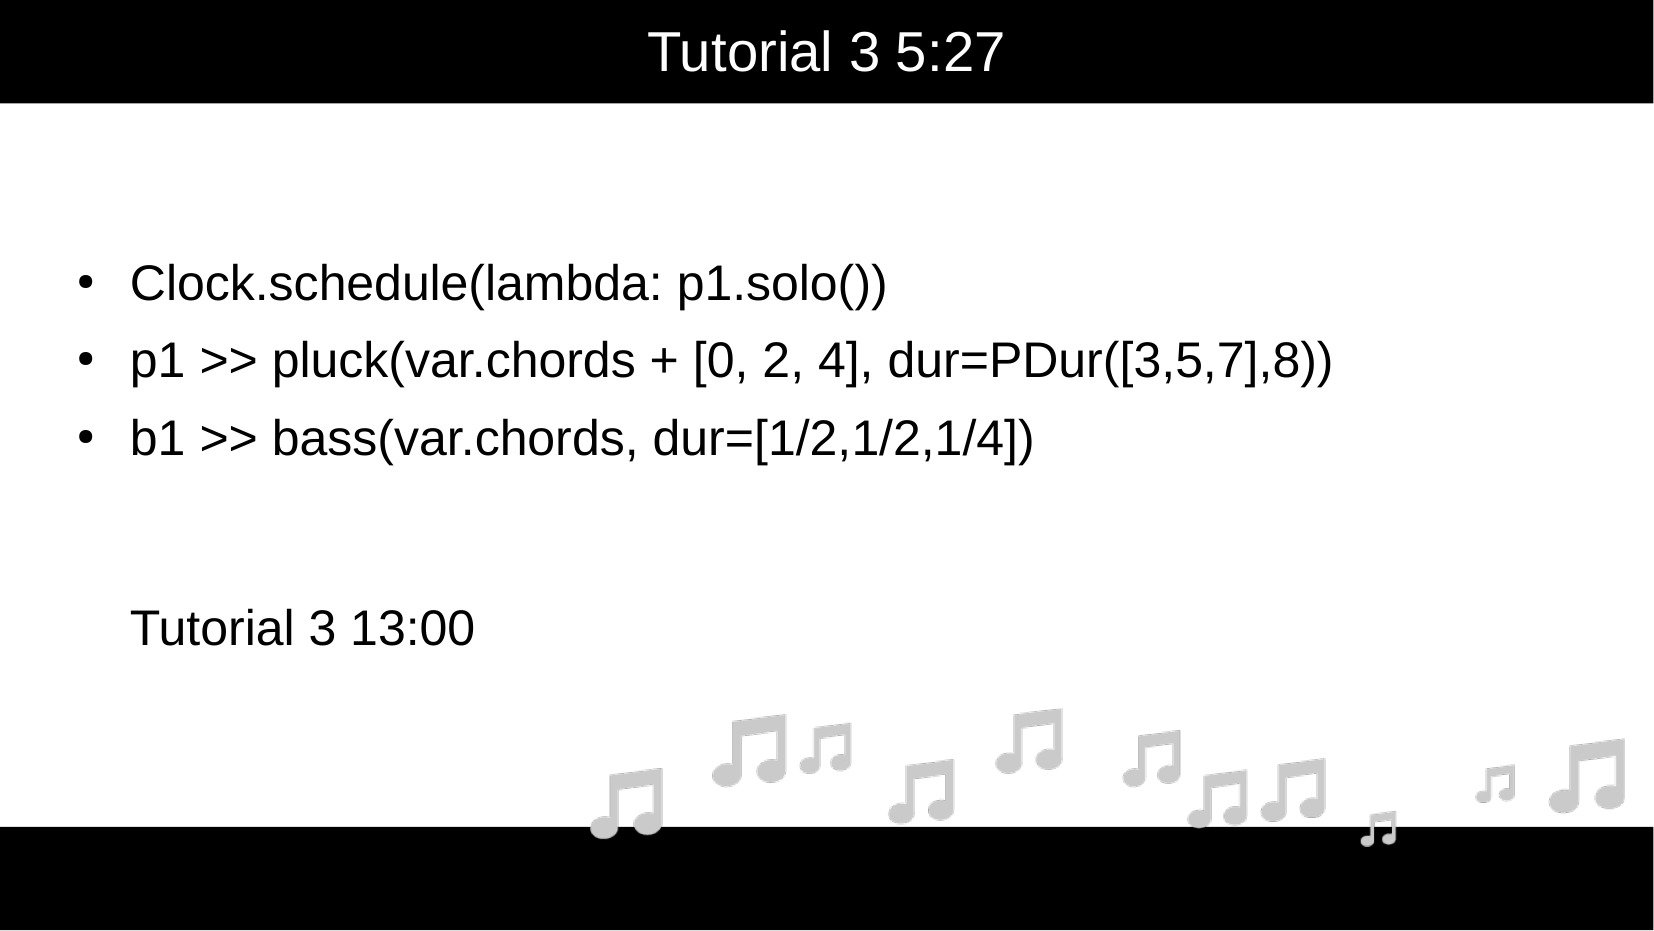

# Tutorial 3 5:27
Clock.schedule(lambda: p1.solo())
p1 >> pluck(var.chords + [0, 2, 4], dur=PDur([3,5,7],8))
b1 >> bass(var.chords, dur=[1/2,1/2,1/4])
Tutorial 3 13:00